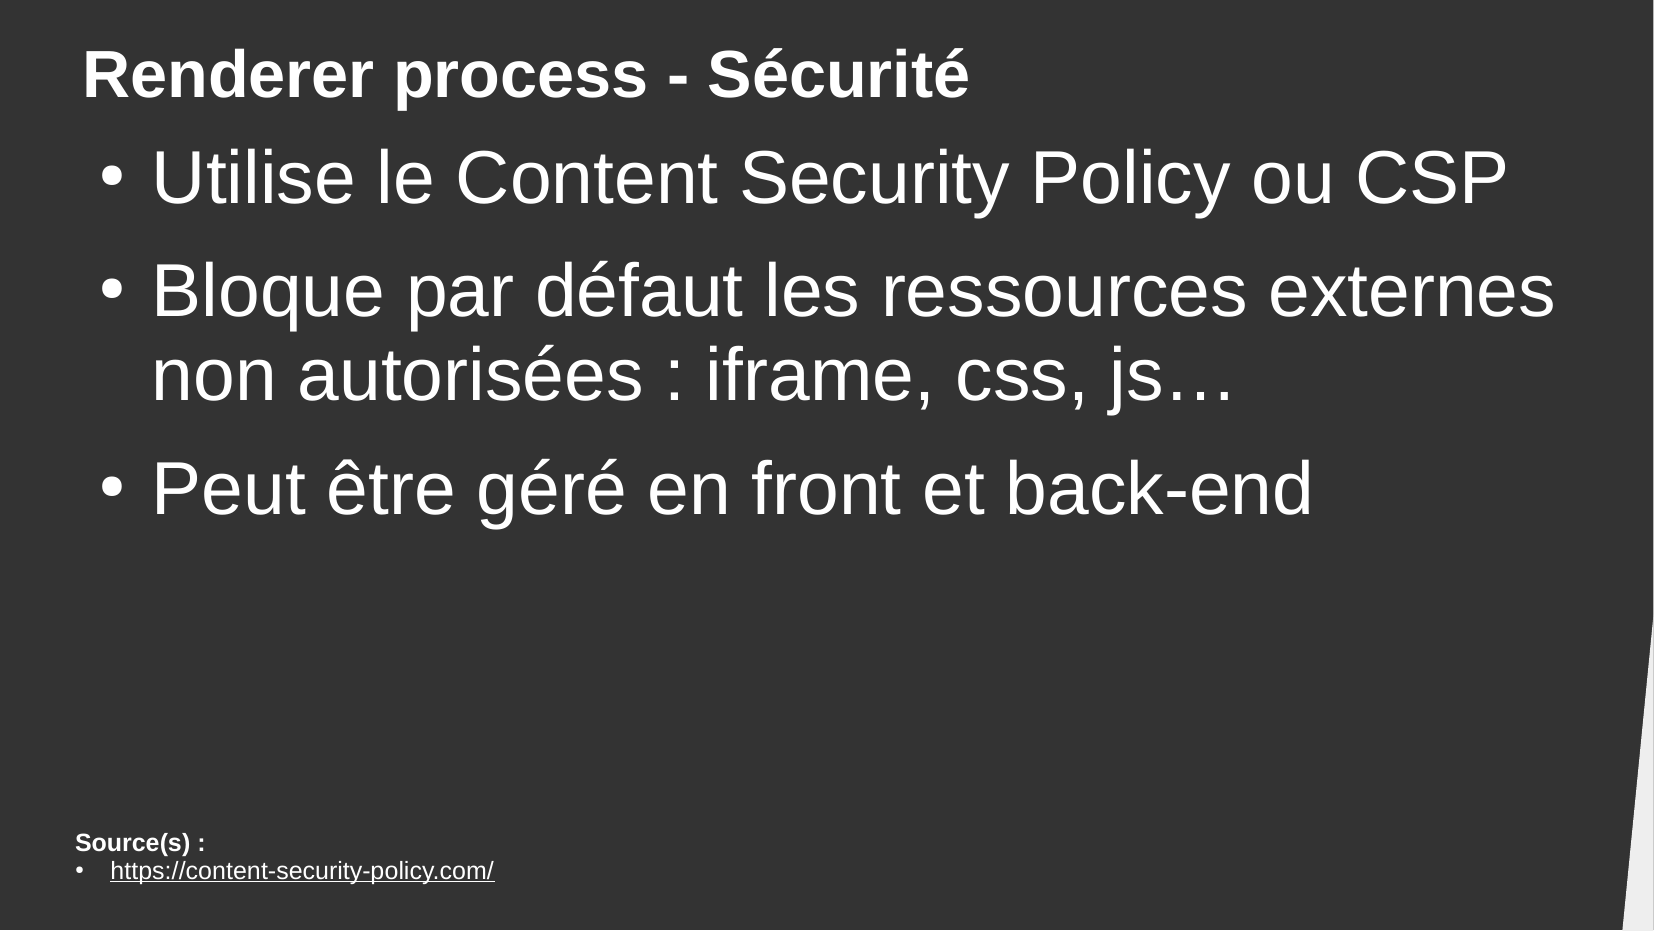

# Renderer process - Sécurité
Utilise le Content Security Policy ou CSP
Bloque par défaut les ressources externes non autorisées : iframe, css, js…
Peut être géré en front et back-end
Source(s) :
https://content-security-policy.com/